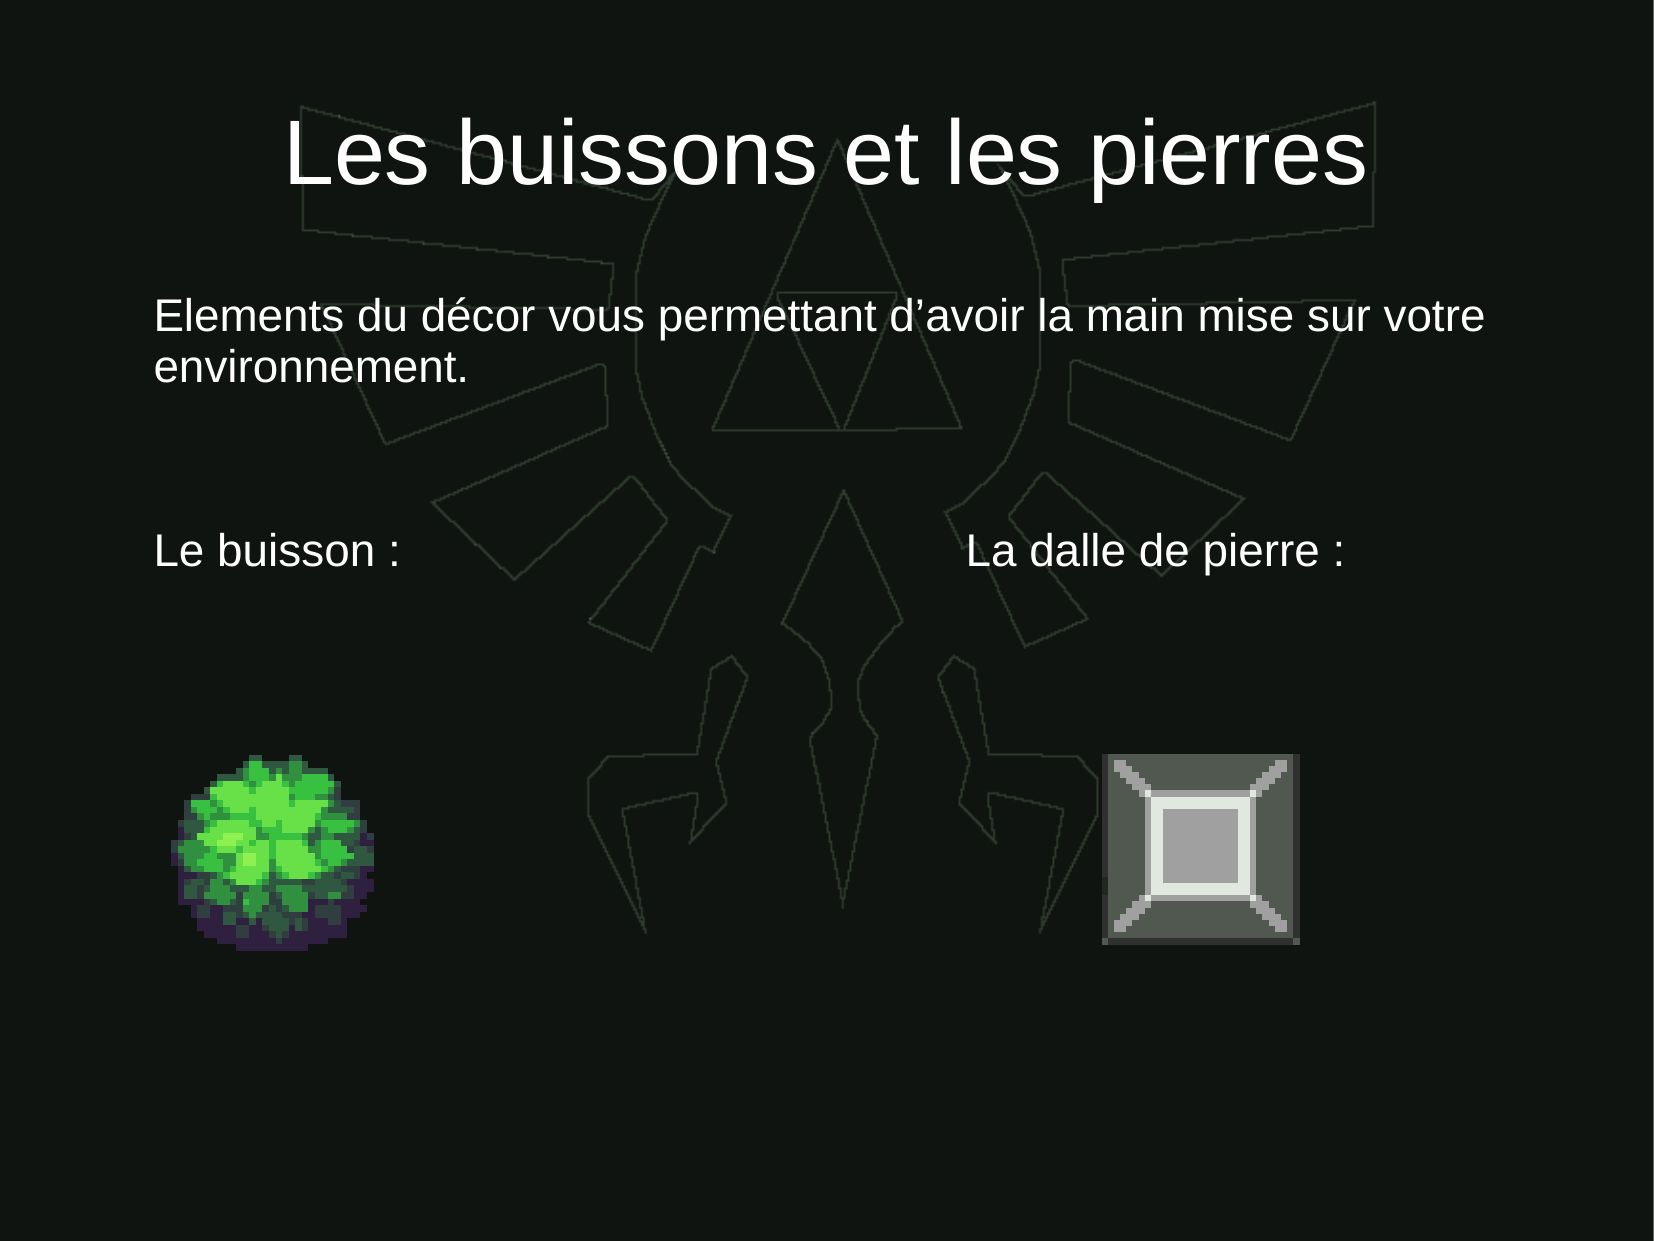

# Les buissons et les pierres
Elements du décor vous permettant d’avoir la main mise sur votre environnement.
Le buisson :								La dalle de pierre :